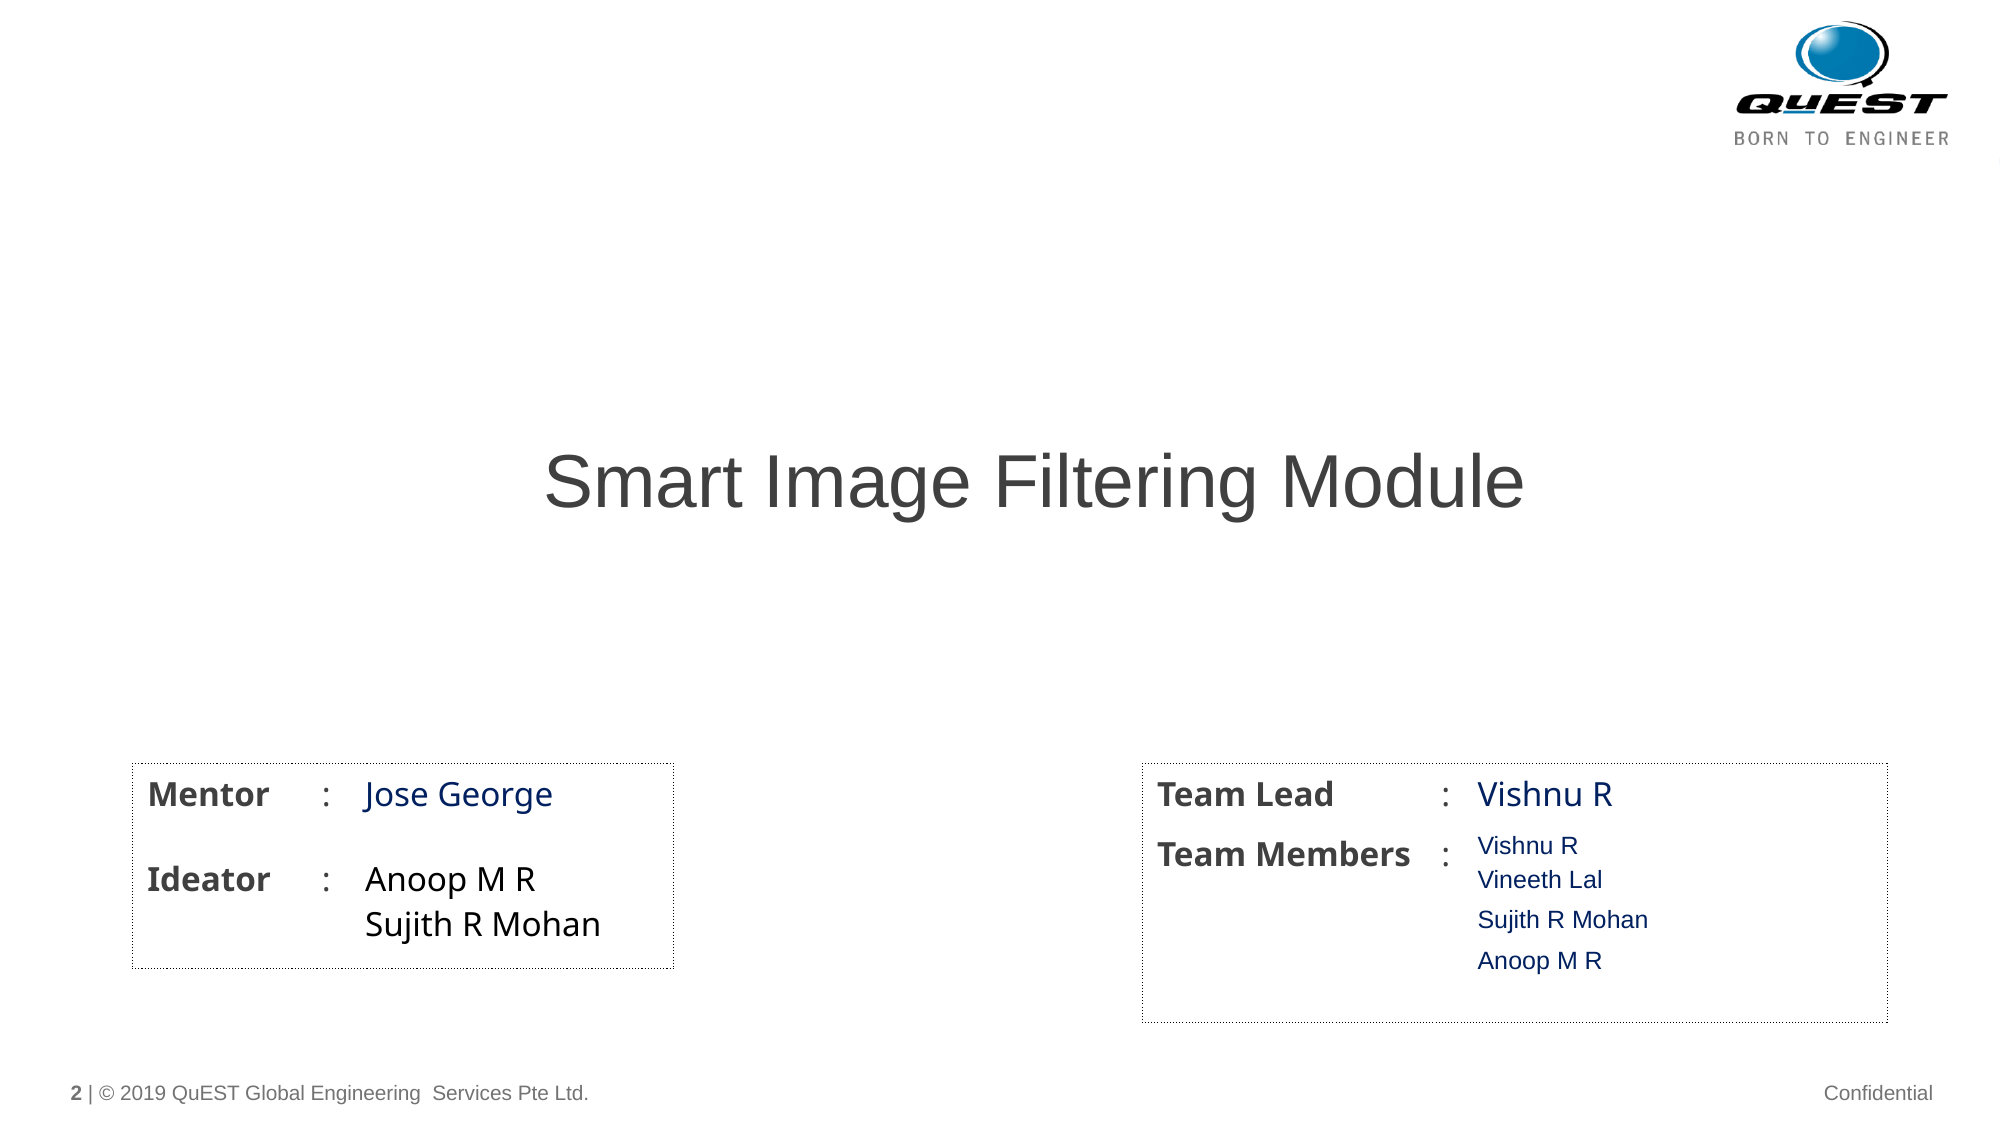

# Smart Image Filtering Module
| Mentor | : | Jose George |
| --- | --- | --- |
| Ideator | : | Anoop M R Sujith R Mohan |
| Team Lead | : | Vishnu R |
| --- | --- | --- |
| Team Members | : | Vishnu R Vineeth Lal Sujith R Mohan Anoop M R |